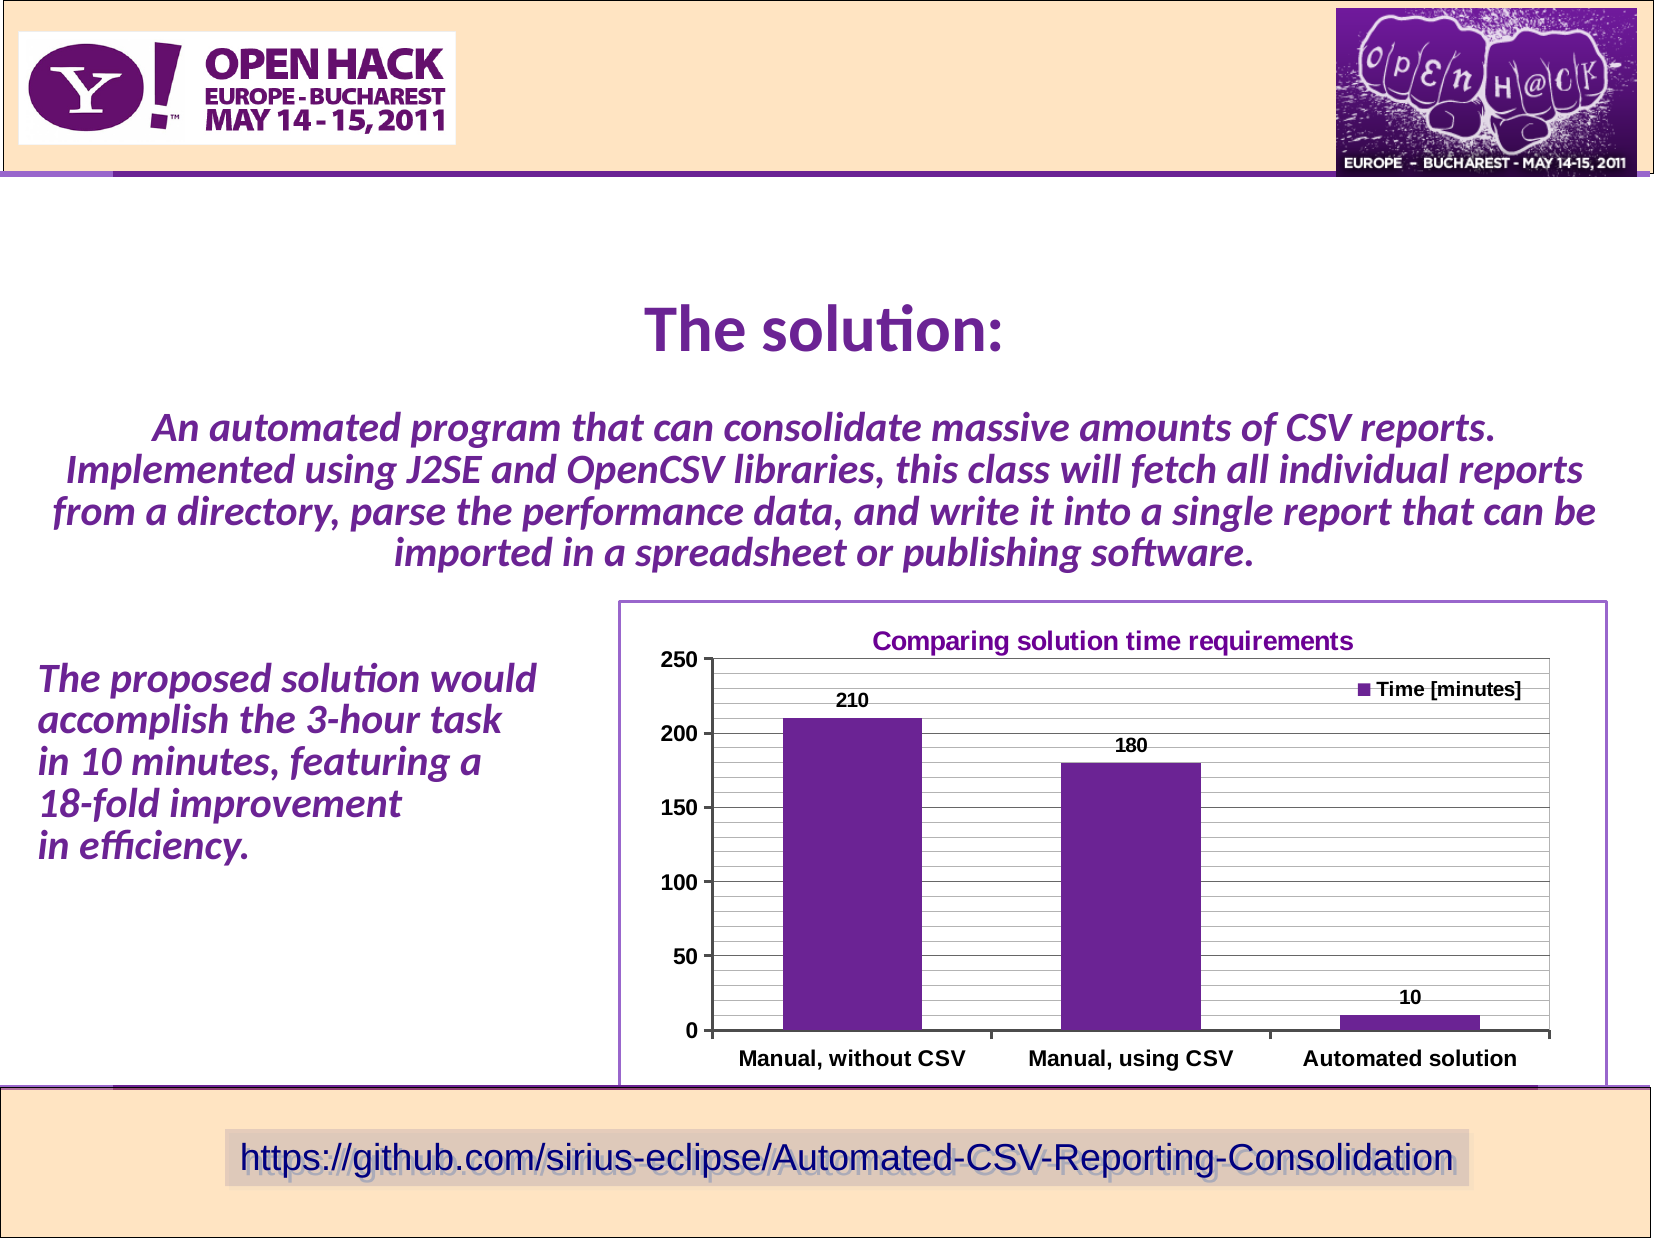

# The solution:
An automated program that can consolidate massive amounts of CSV reports.
Implemented using J2SE and OpenCSV libraries, this class will fetch all individual reports from a directory, parse the performance data, and write it into a single report that can be imported in a spreadsheet or publishing software.
The proposed solution would
accomplish the 3-hour task
in 10 minutes, featuring a
18-fold improvement
in efficiency.
### Chart: Comparing solution time requirements
| Category | Time [minutes] |
|---|---|
| Manual, without CSV | 210.0 |
| Manual, using CSV | 180.0 |
| Automated solution | 10.0 |
https://github.com/sirius-eclipse/Automated-CSV-Reporting-Consolidation